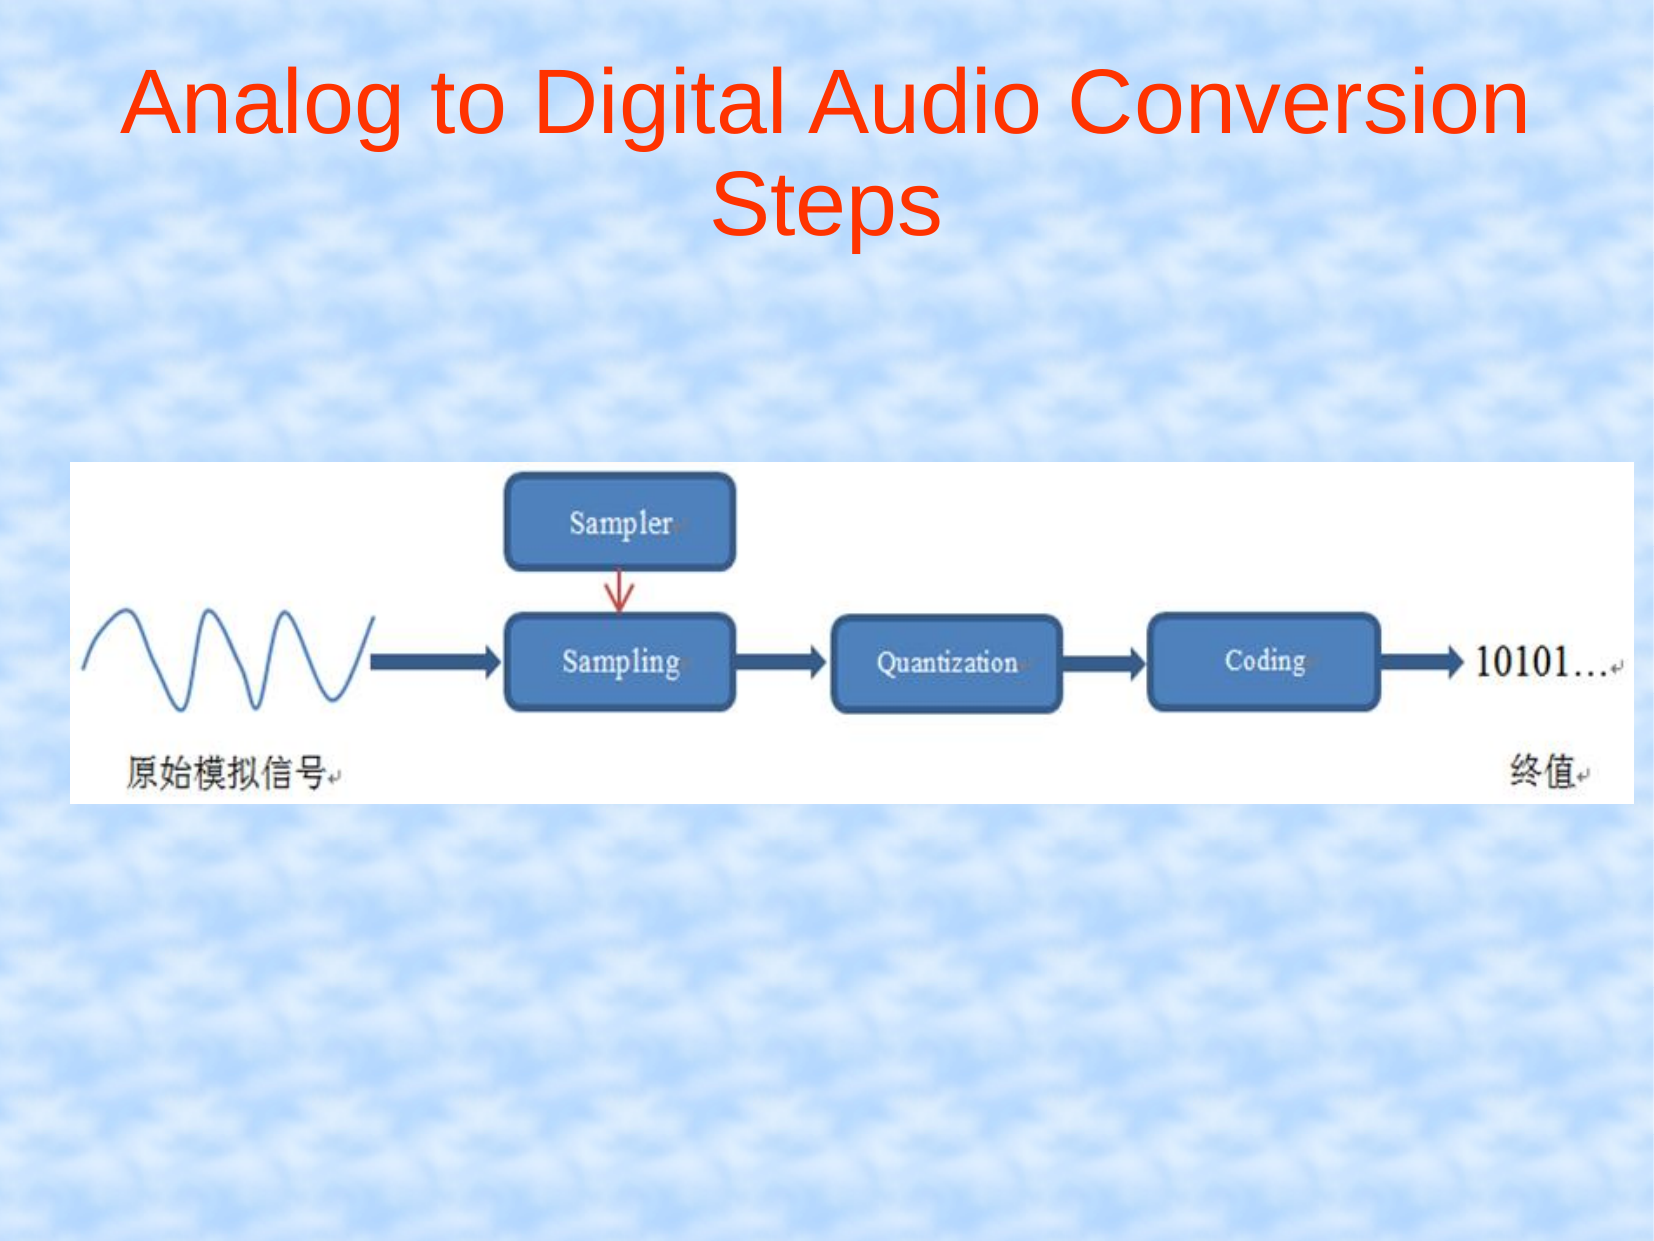

# Analog to Digital Audio Conversion Steps